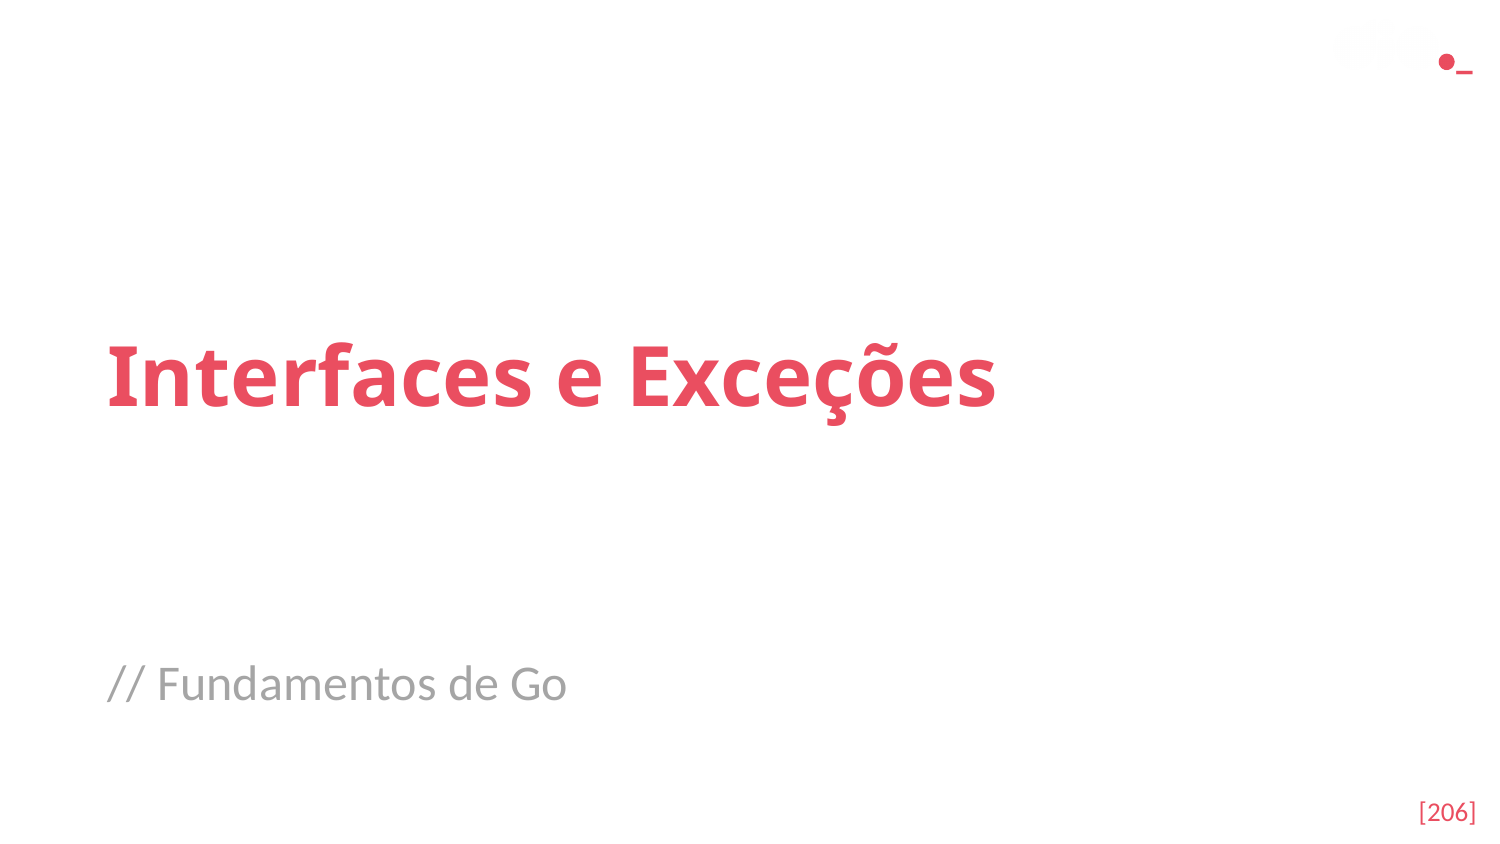

Interfaces e Exceções
// Fundamentos de Go